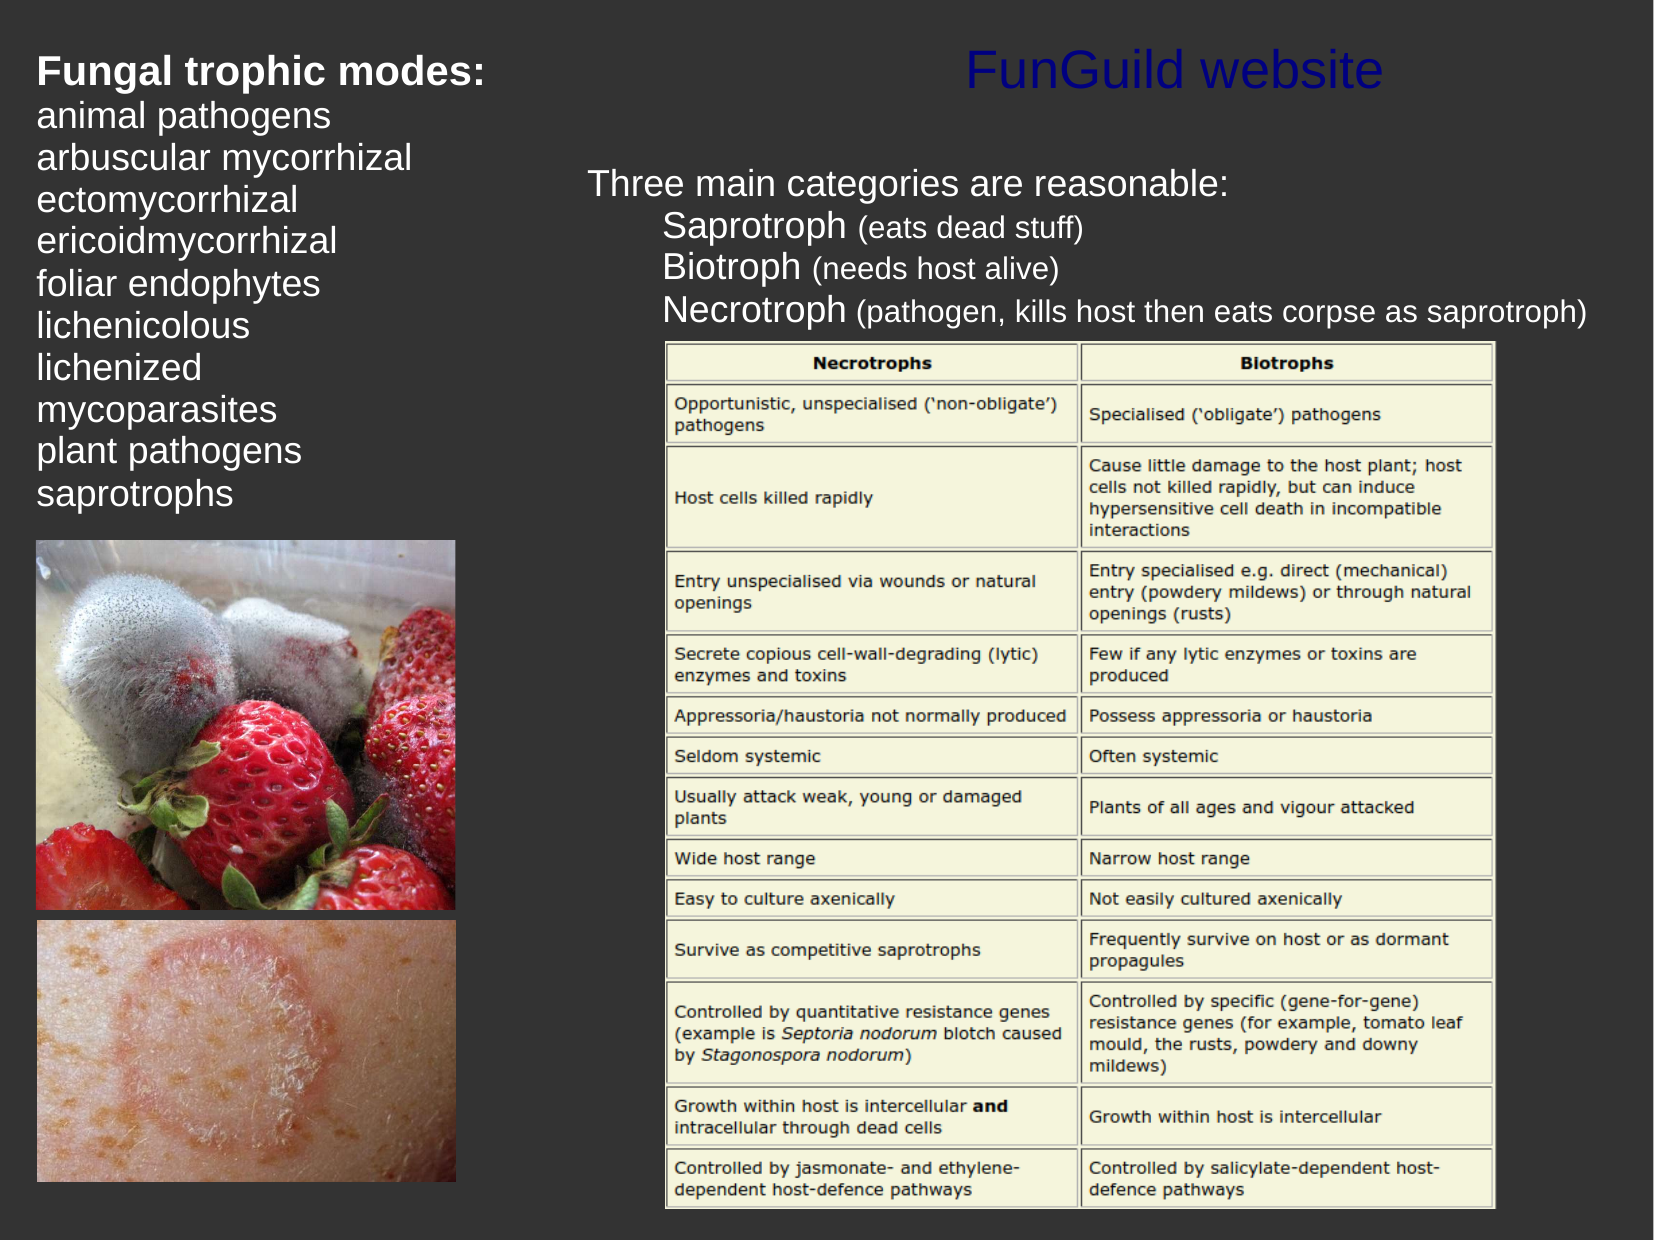

FunGuild website
Fungal trophic modes:
animal pathogens
arbuscular mycorrhizal
ectomycorrhizal
ericoidmycorrhizal
foliar endophytes
lichenicolous
lichenized
mycoparasites
plant pathogens
saprotrophs
Three main categories are reasonable:
	Saprotroph (eats dead stuff)
	Biotroph (needs host alive)
	Necrotroph (pathogen, kills host then eats corpse as saprotroph)